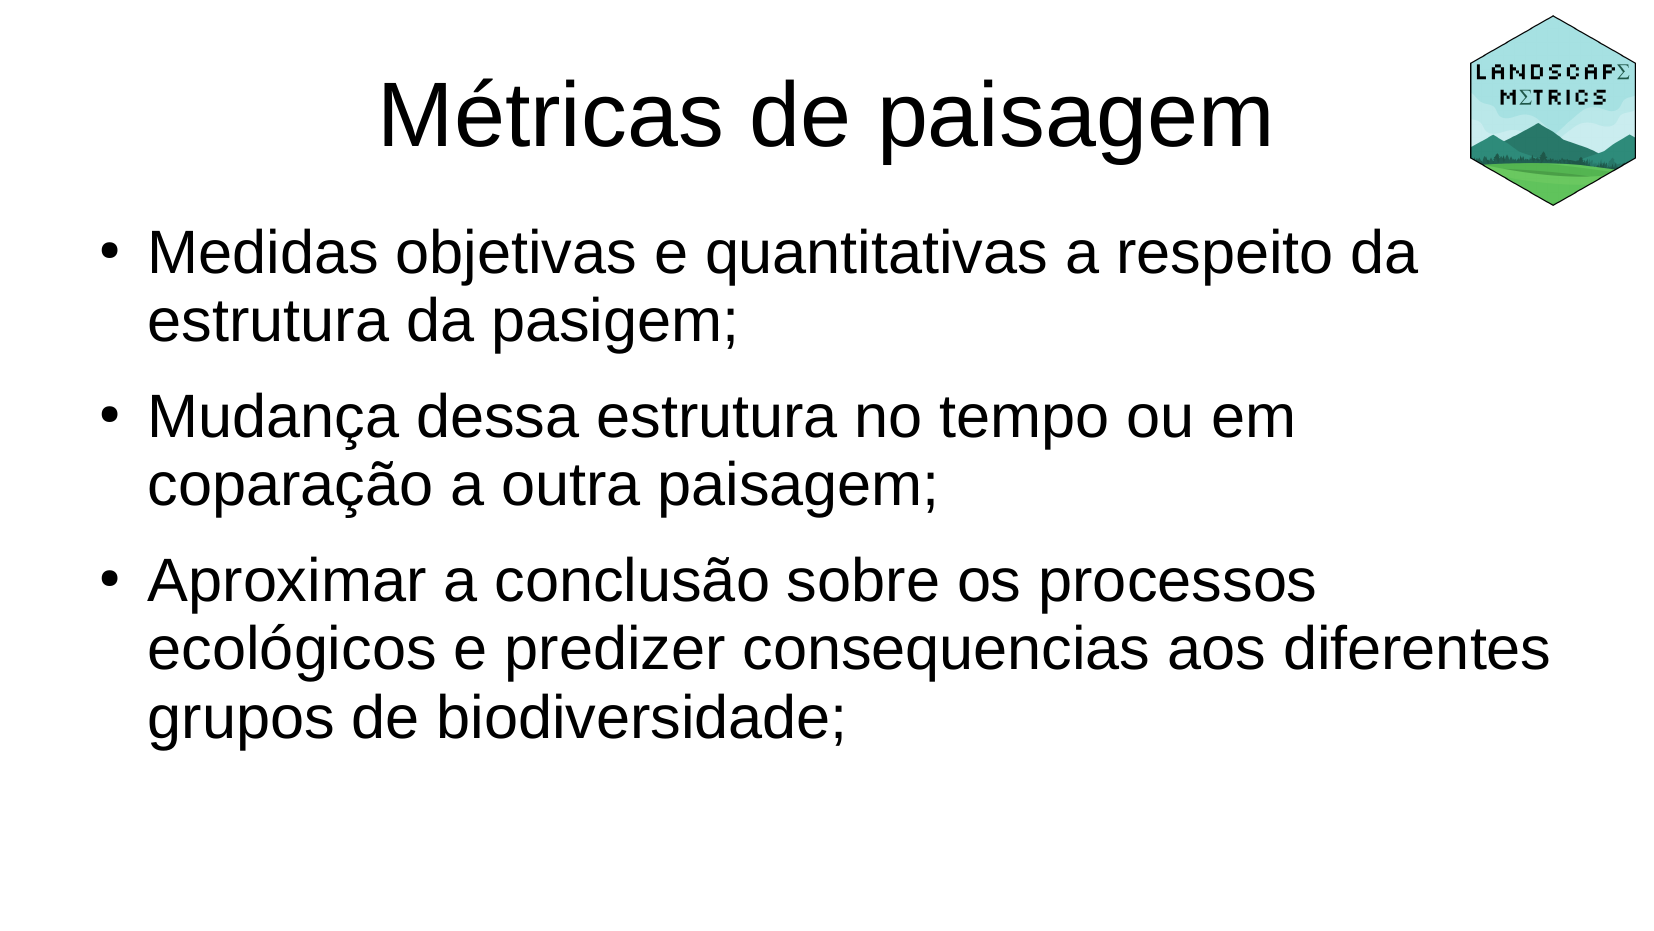

# Métricas de paisagem
Medidas objetivas e quantitativas a respeito da estrutura da pasigem;
Mudança dessa estrutura no tempo ou em coparação a outra paisagem;
Aproximar a conclusão sobre os processos ecológicos e predizer consequencias aos diferentes grupos de biodiversidade;